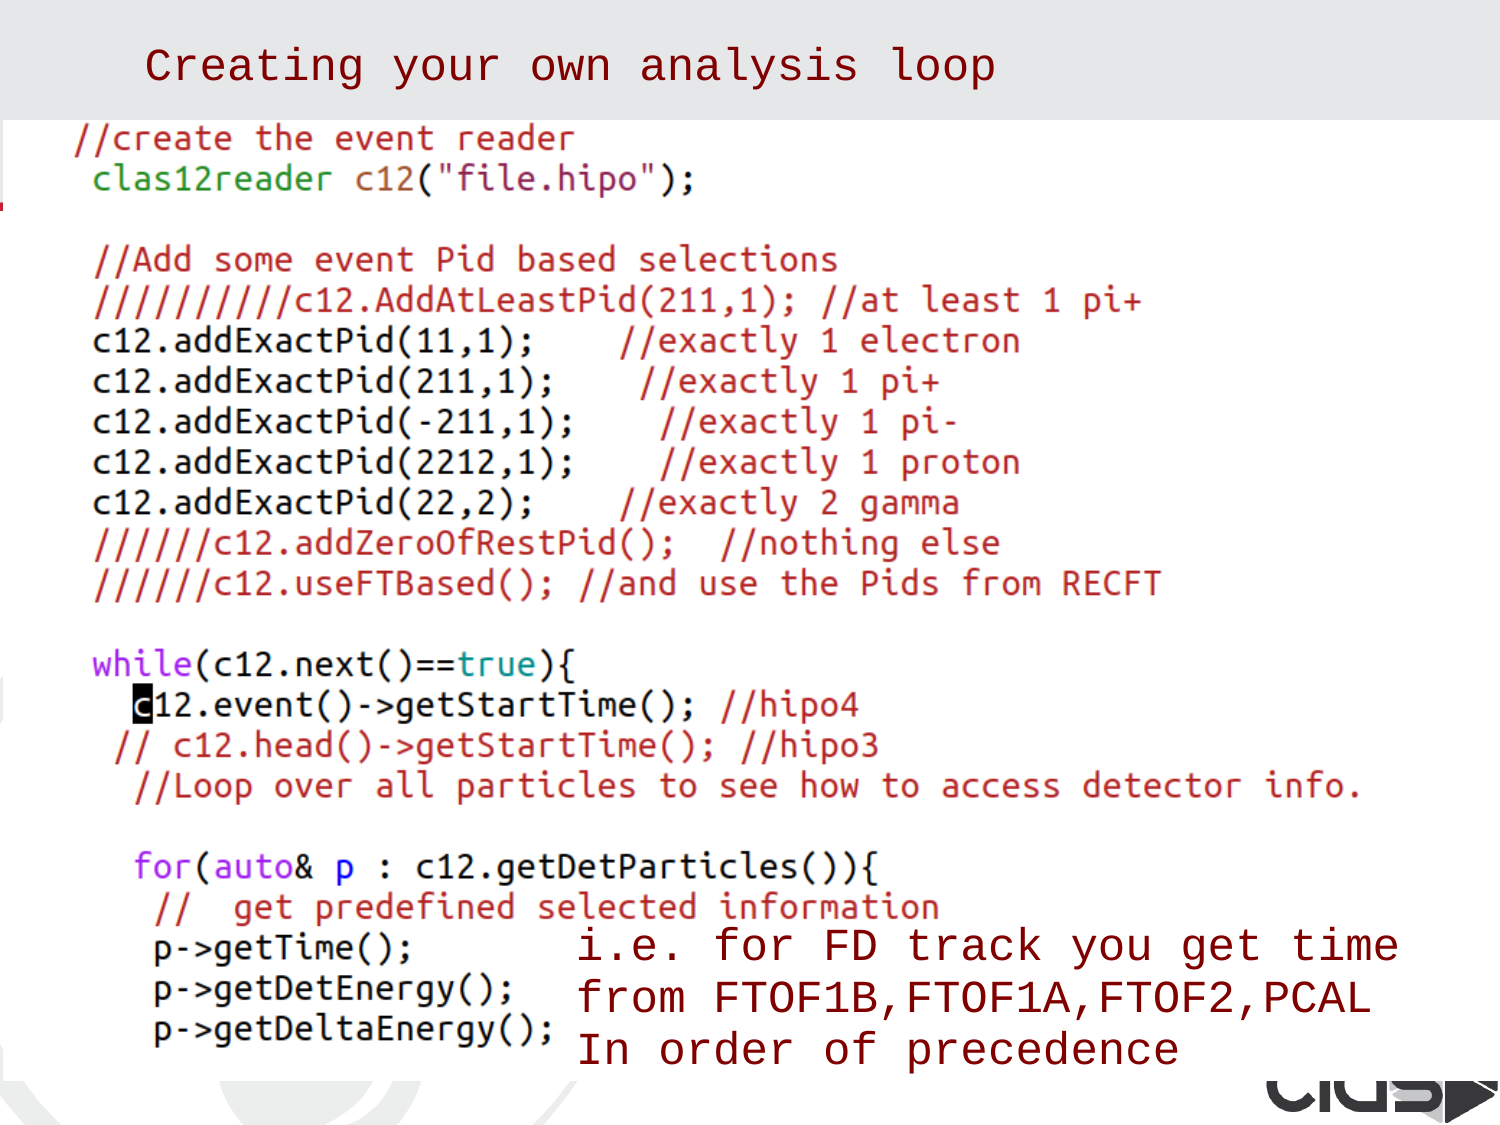

Creating your own analysis loop
i.e. for FD track you get time
from FTOF1B,FTOF1A,FTOF2,PCAL
In order of precedence